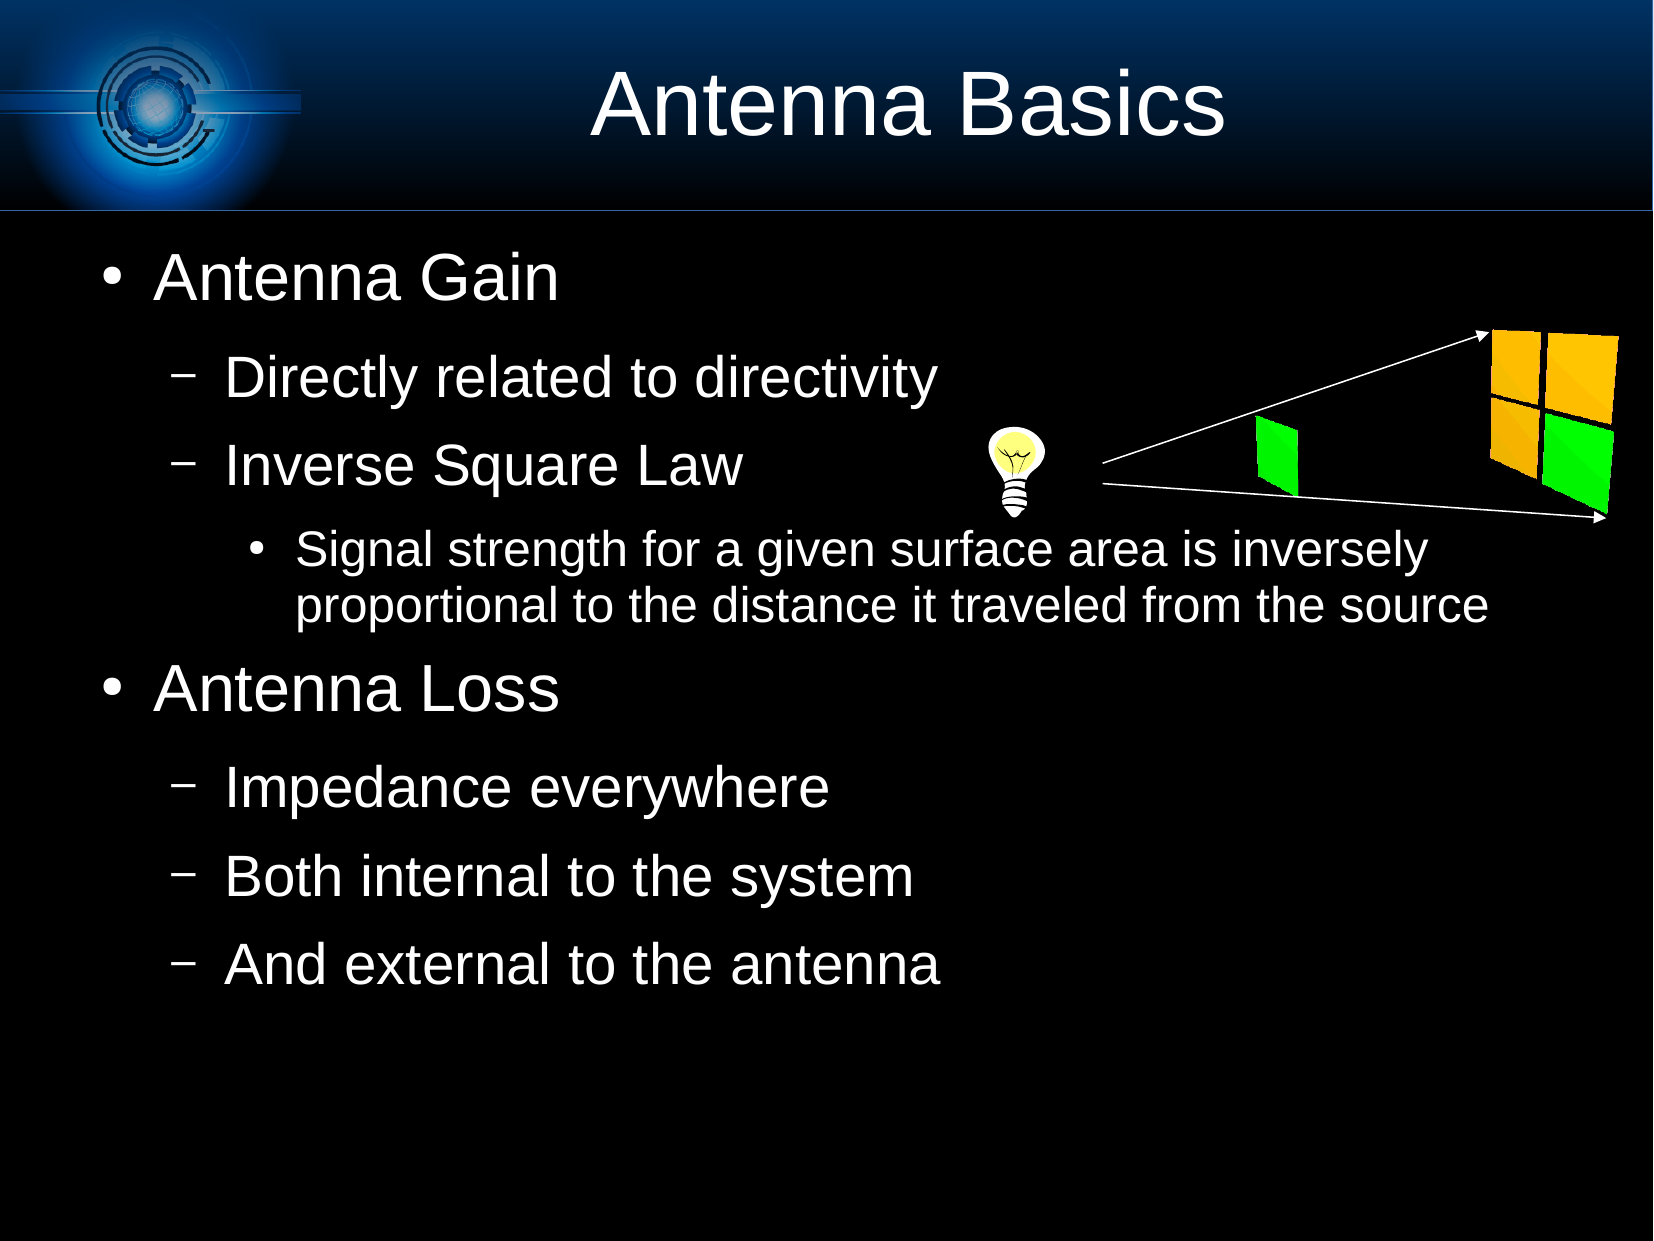

# Antenna Basics
Antenna Gain
Directly related to directivity
Inverse Square Law
Signal strength for a given surface area is inversely proportional to the distance it traveled from the source
Antenna Loss
Impedance everywhere
Both internal to the system
And external to the antenna